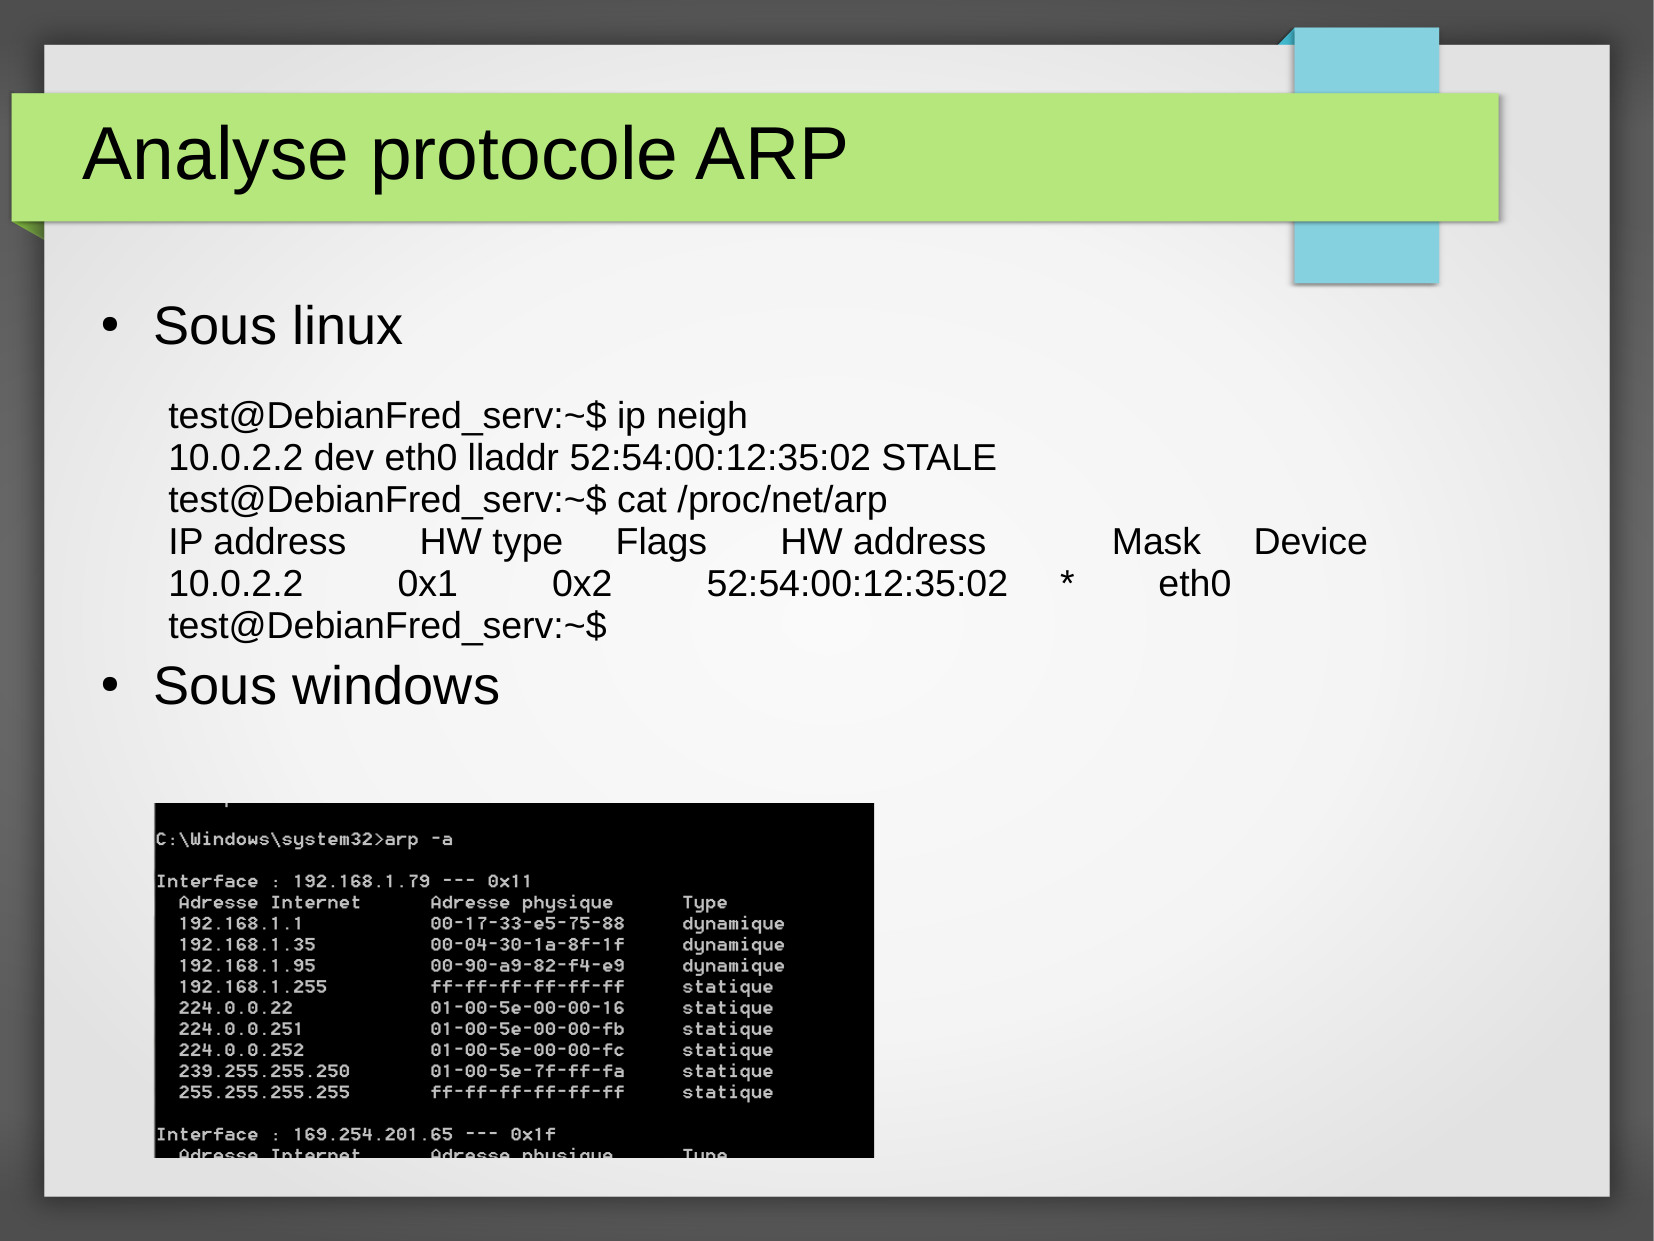

# Analyse protocole ARP
Sous linux
Sous windows
test@DebianFred_serv:~$ ip neigh
10.0.2.2 dev eth0 lladdr 52:54:00:12:35:02 STALE
test@DebianFred_serv:~$ cat /proc/net/arp
IP address HW type Flags HW address Mask Device
10.0.2.2 0x1 0x2 52:54:00:12:35:02 * eth0
test@DebianFred_serv:~$